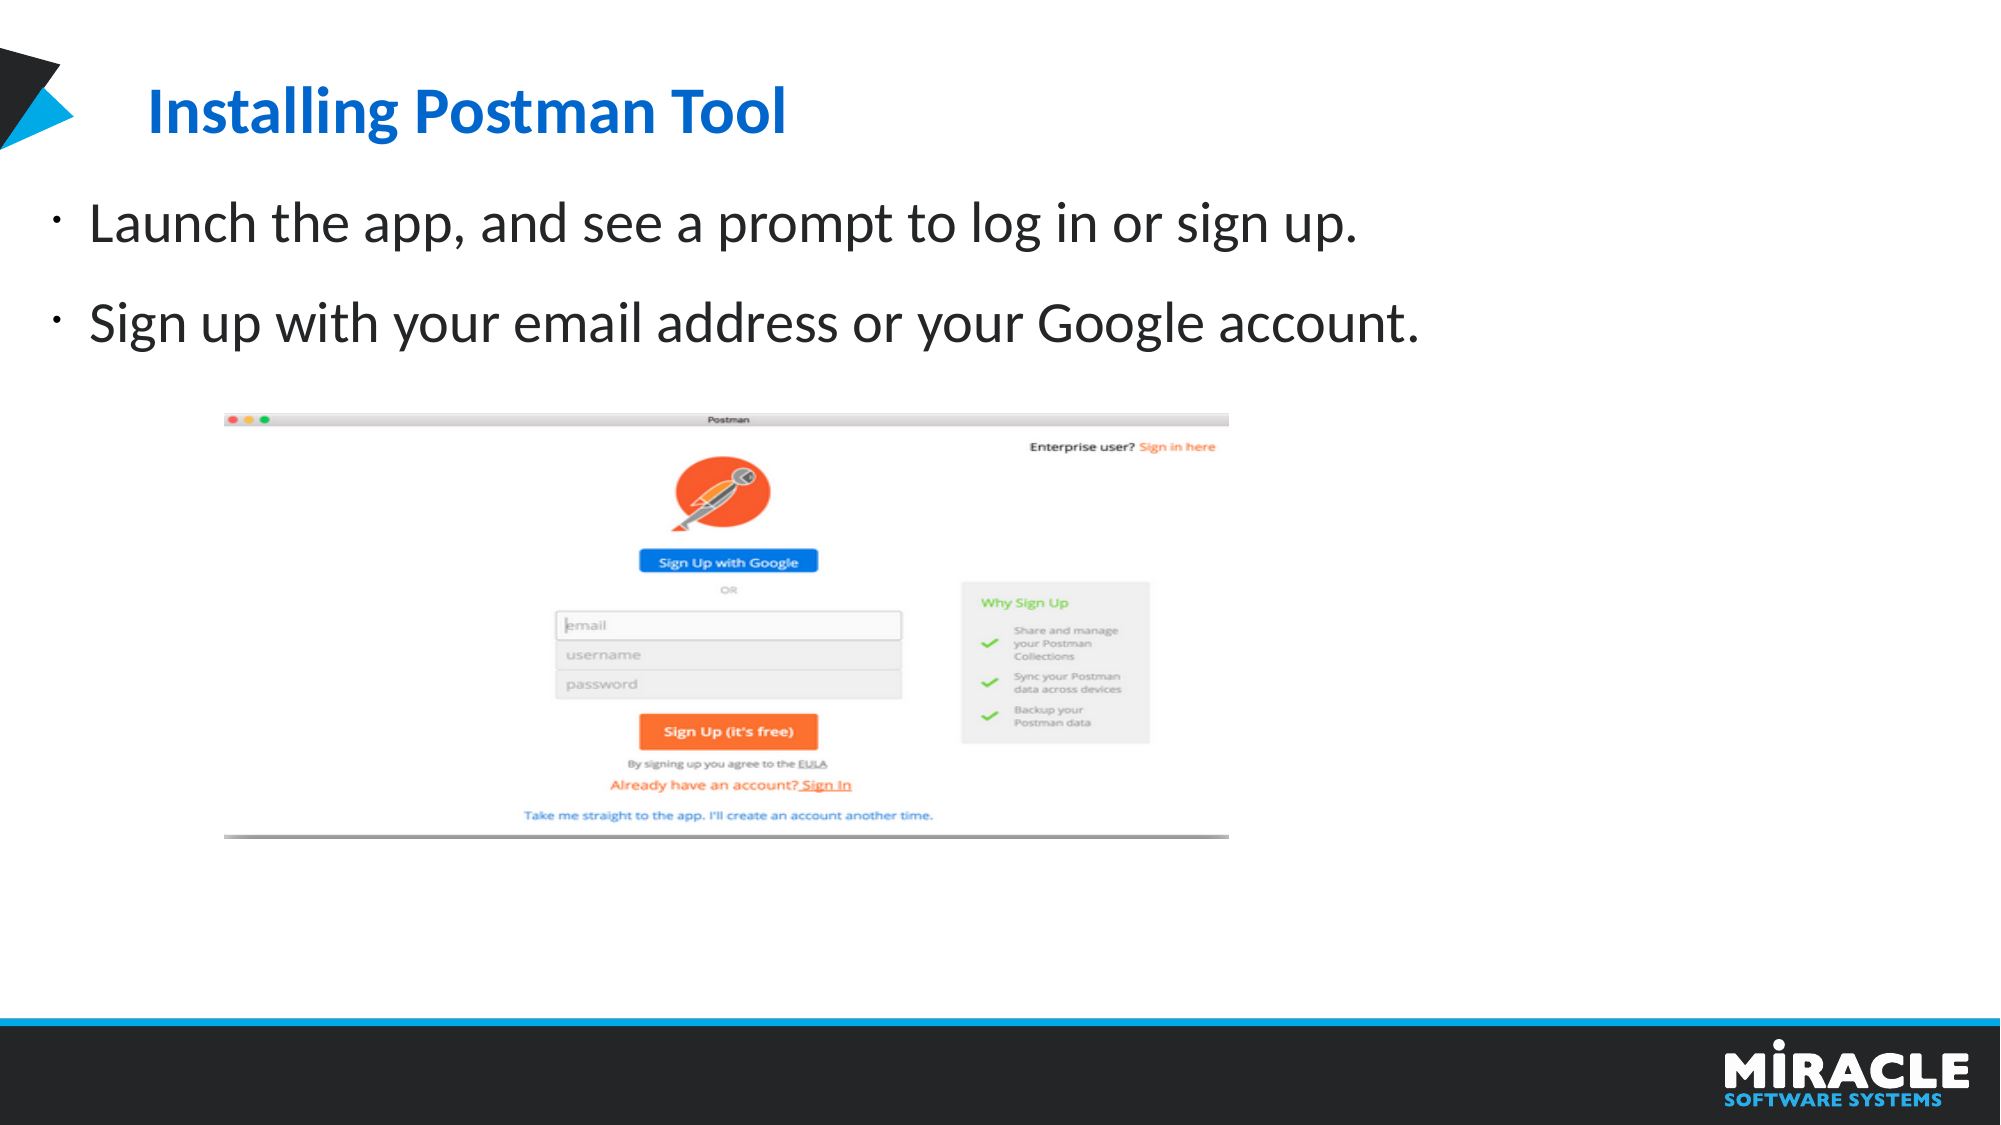

# Installing Postman Tool
Launch the app, and see a prompt to log in or sign up.
Sign up with your email address or your Google account.